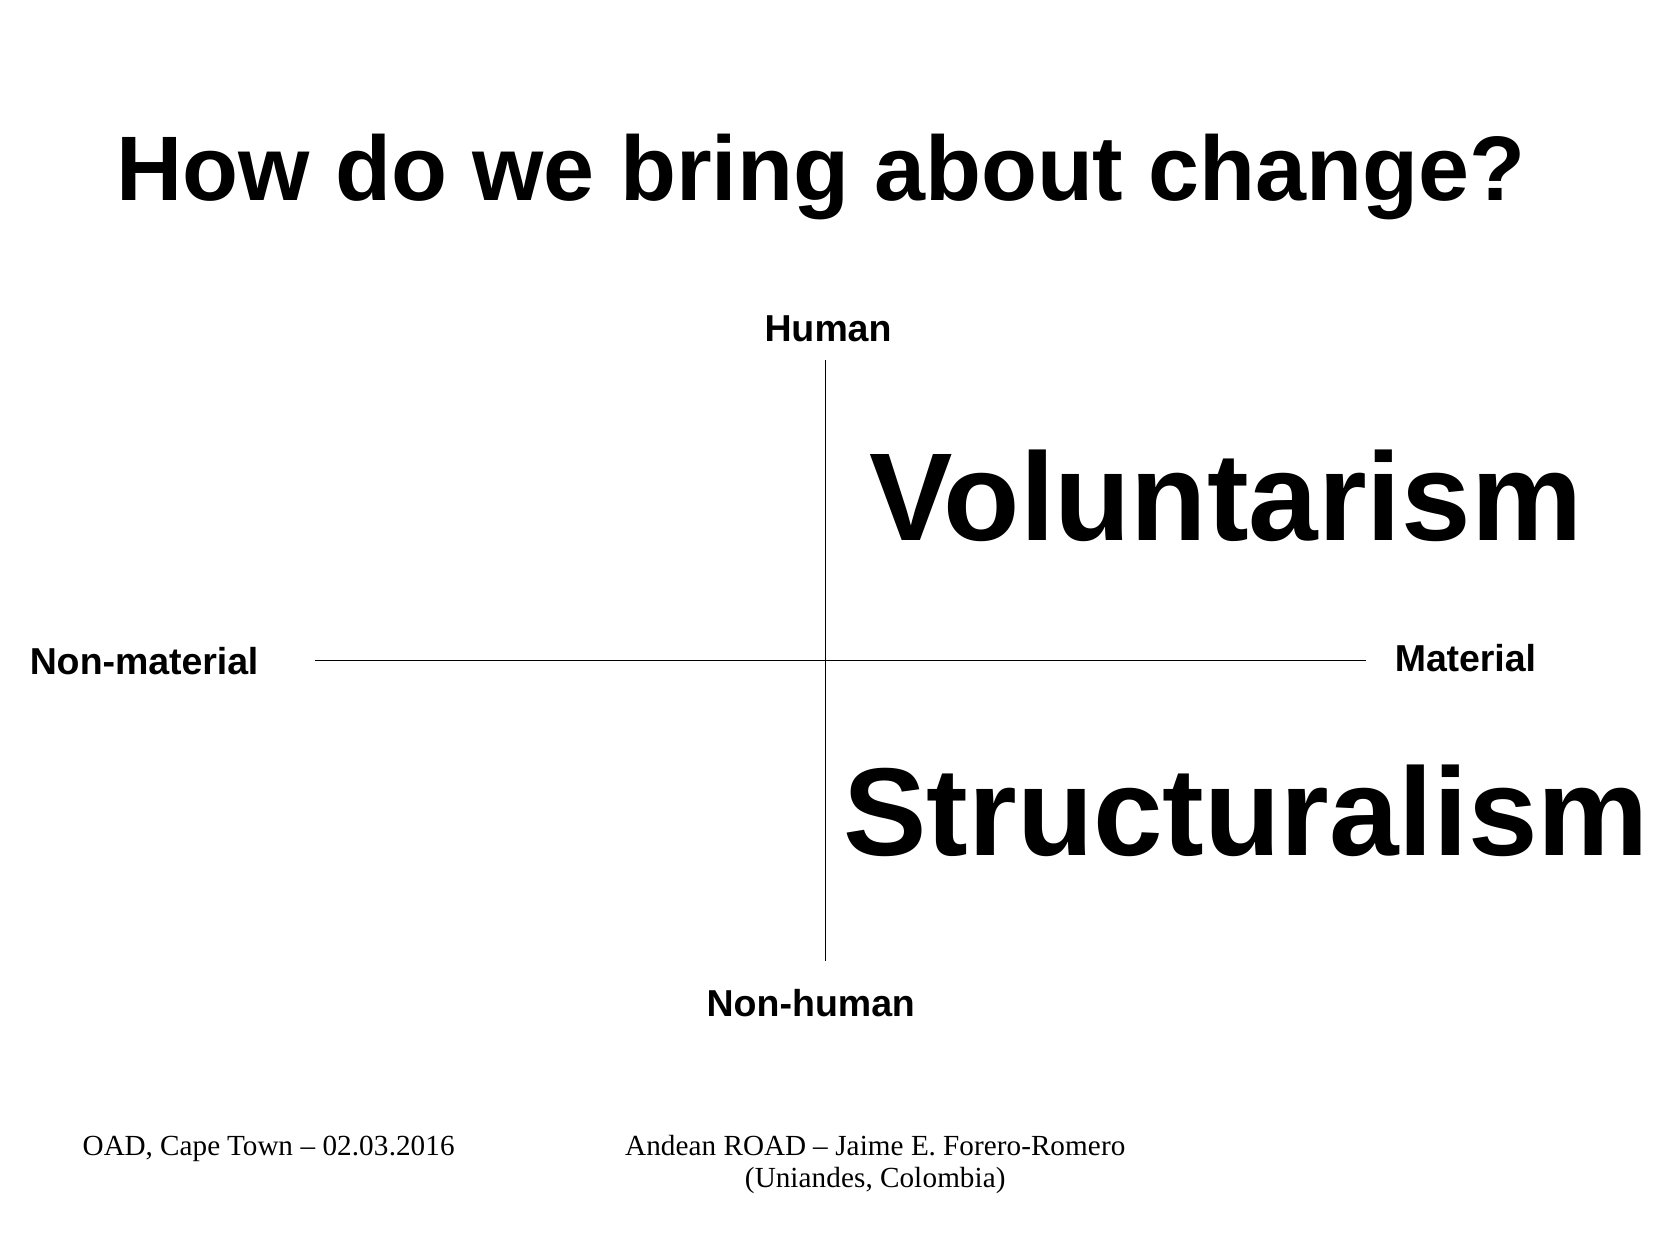

# How do we bring about change?
Human
Voluntarism
Material
Non-material
Structuralism
Non-human